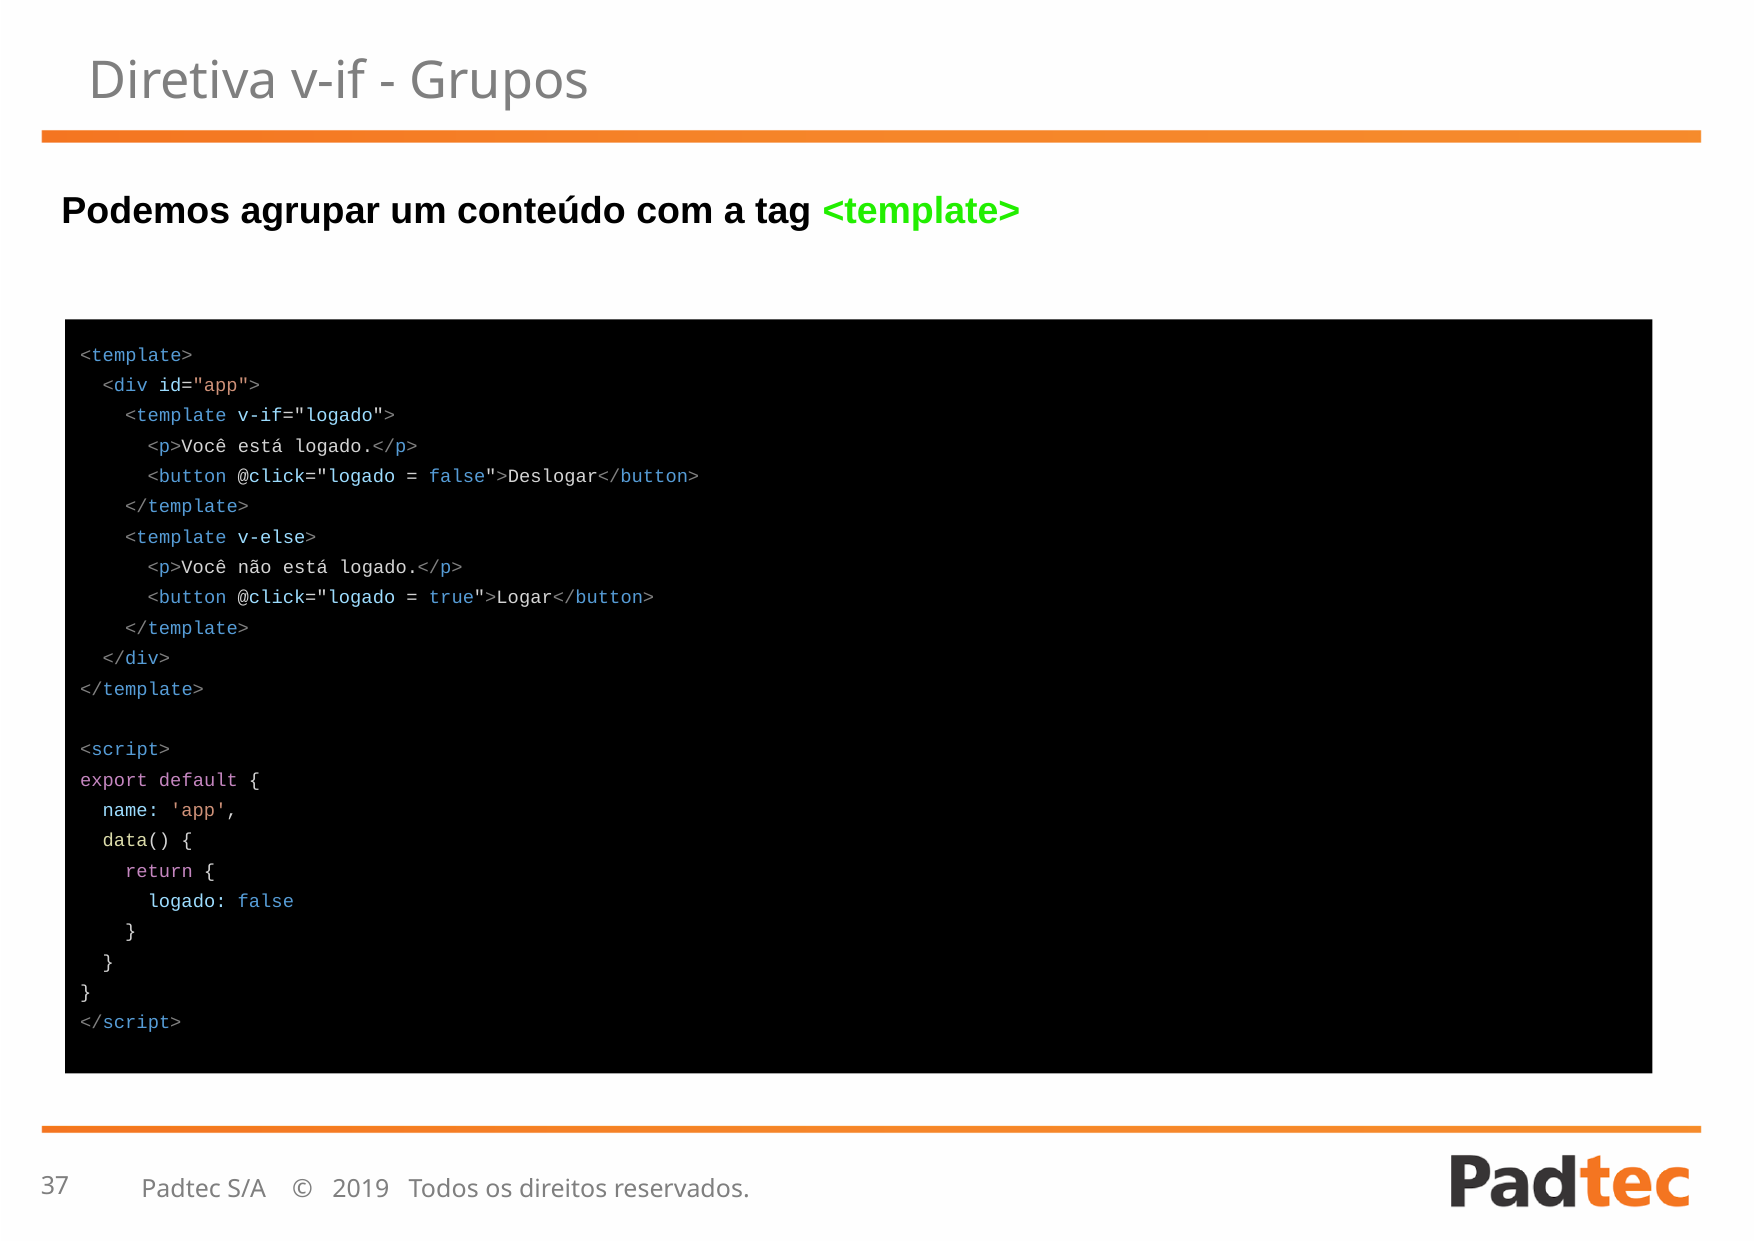

# Diretiva v-if - Grupos
Podemos agrupar um conteúdo com a tag <template>
<template>
 <div id="app">
 <template v-if="logado">
 <p>Você está logado.</p>
 <button @click="logado = false">Deslogar</button>
 </template>
 <template v-else>
 <p>Você não está logado.</p>
 <button @click="logado = true">Logar</button>
 </template>
 </div>
</template>
<script>
export default {
 name: 'app',
 data() {
 return {
 logado: false
 }
 }
}
</script>